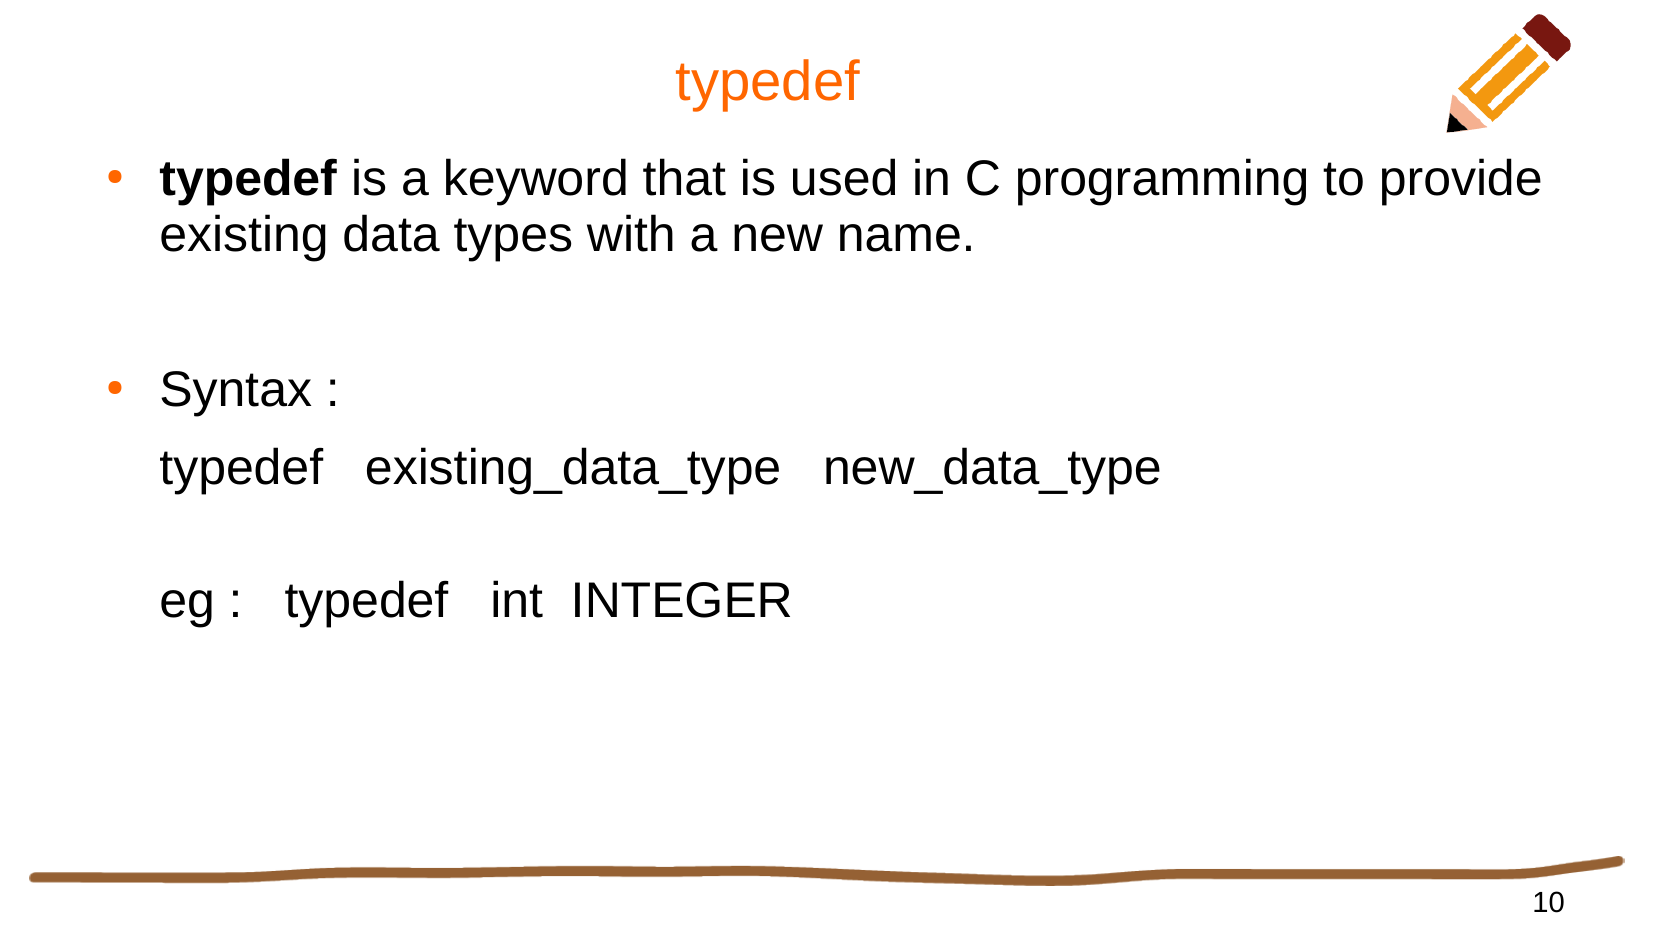

# typedef
typedef is a keyword that is used in C programming to provide existing data types with a new name.
Syntax :
typedef existing_data_type new_data_type
eg : typedef int INTEGER
10